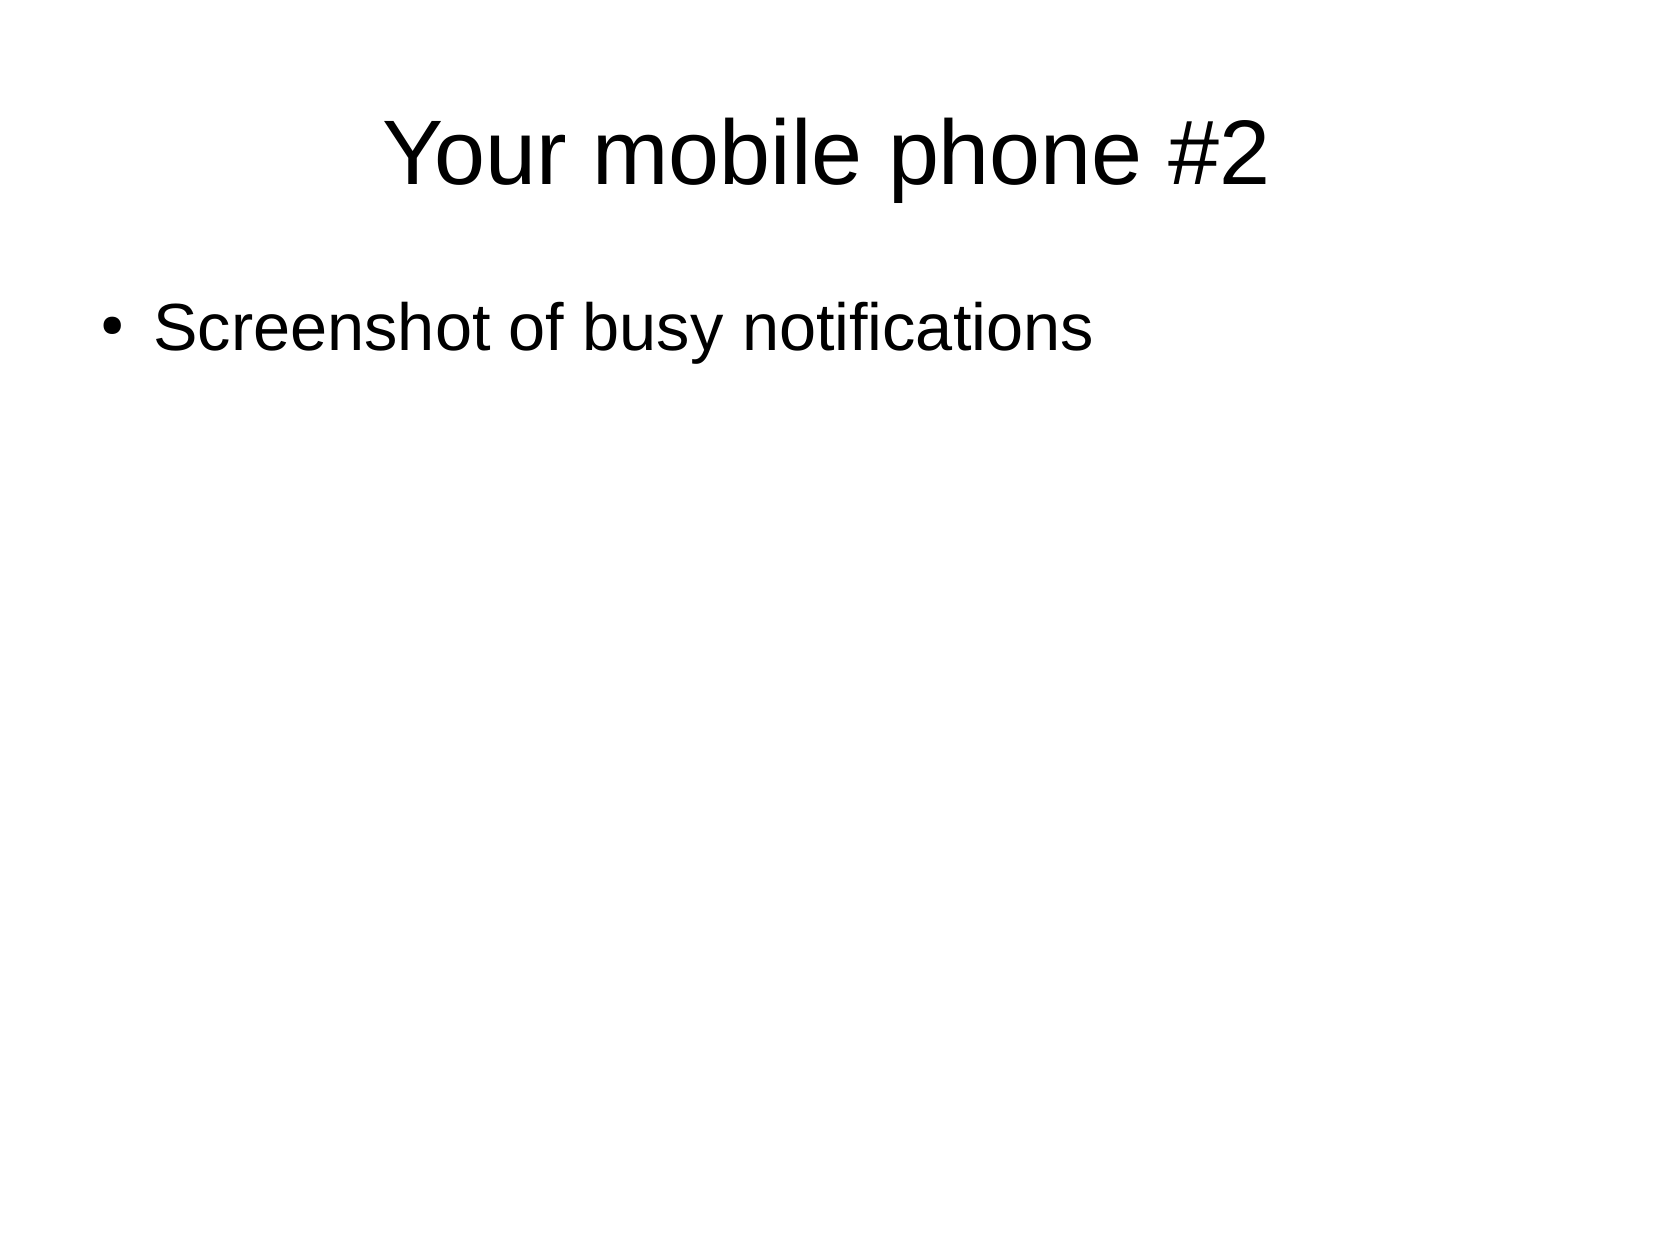

# Your mobile phone #2
Screenshot of busy notifications